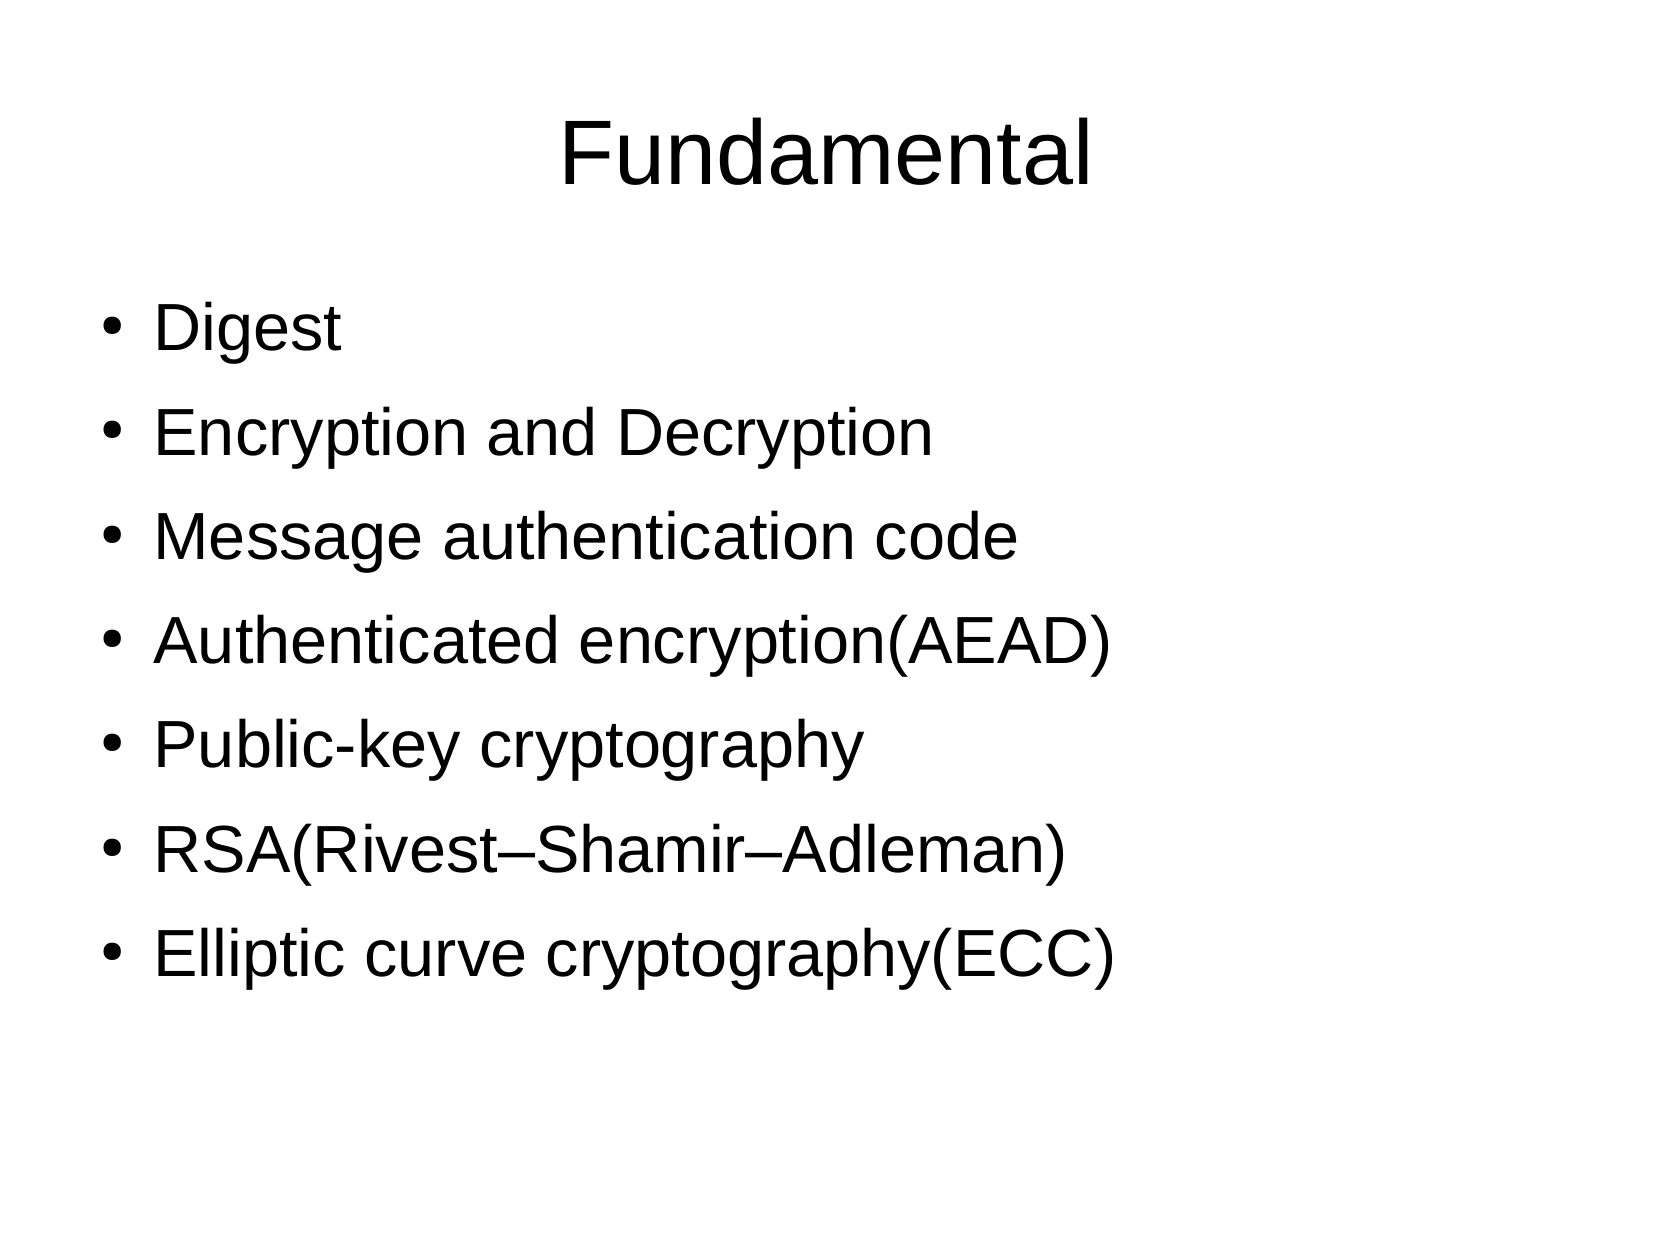

# Fundamental
Digest
Encryption and Decryption
Message authentication code
Authenticated encryption(AEAD)
Public-key cryptography
RSA(Rivest–Shamir–Adleman)
Elliptic curve cryptography(ECC)